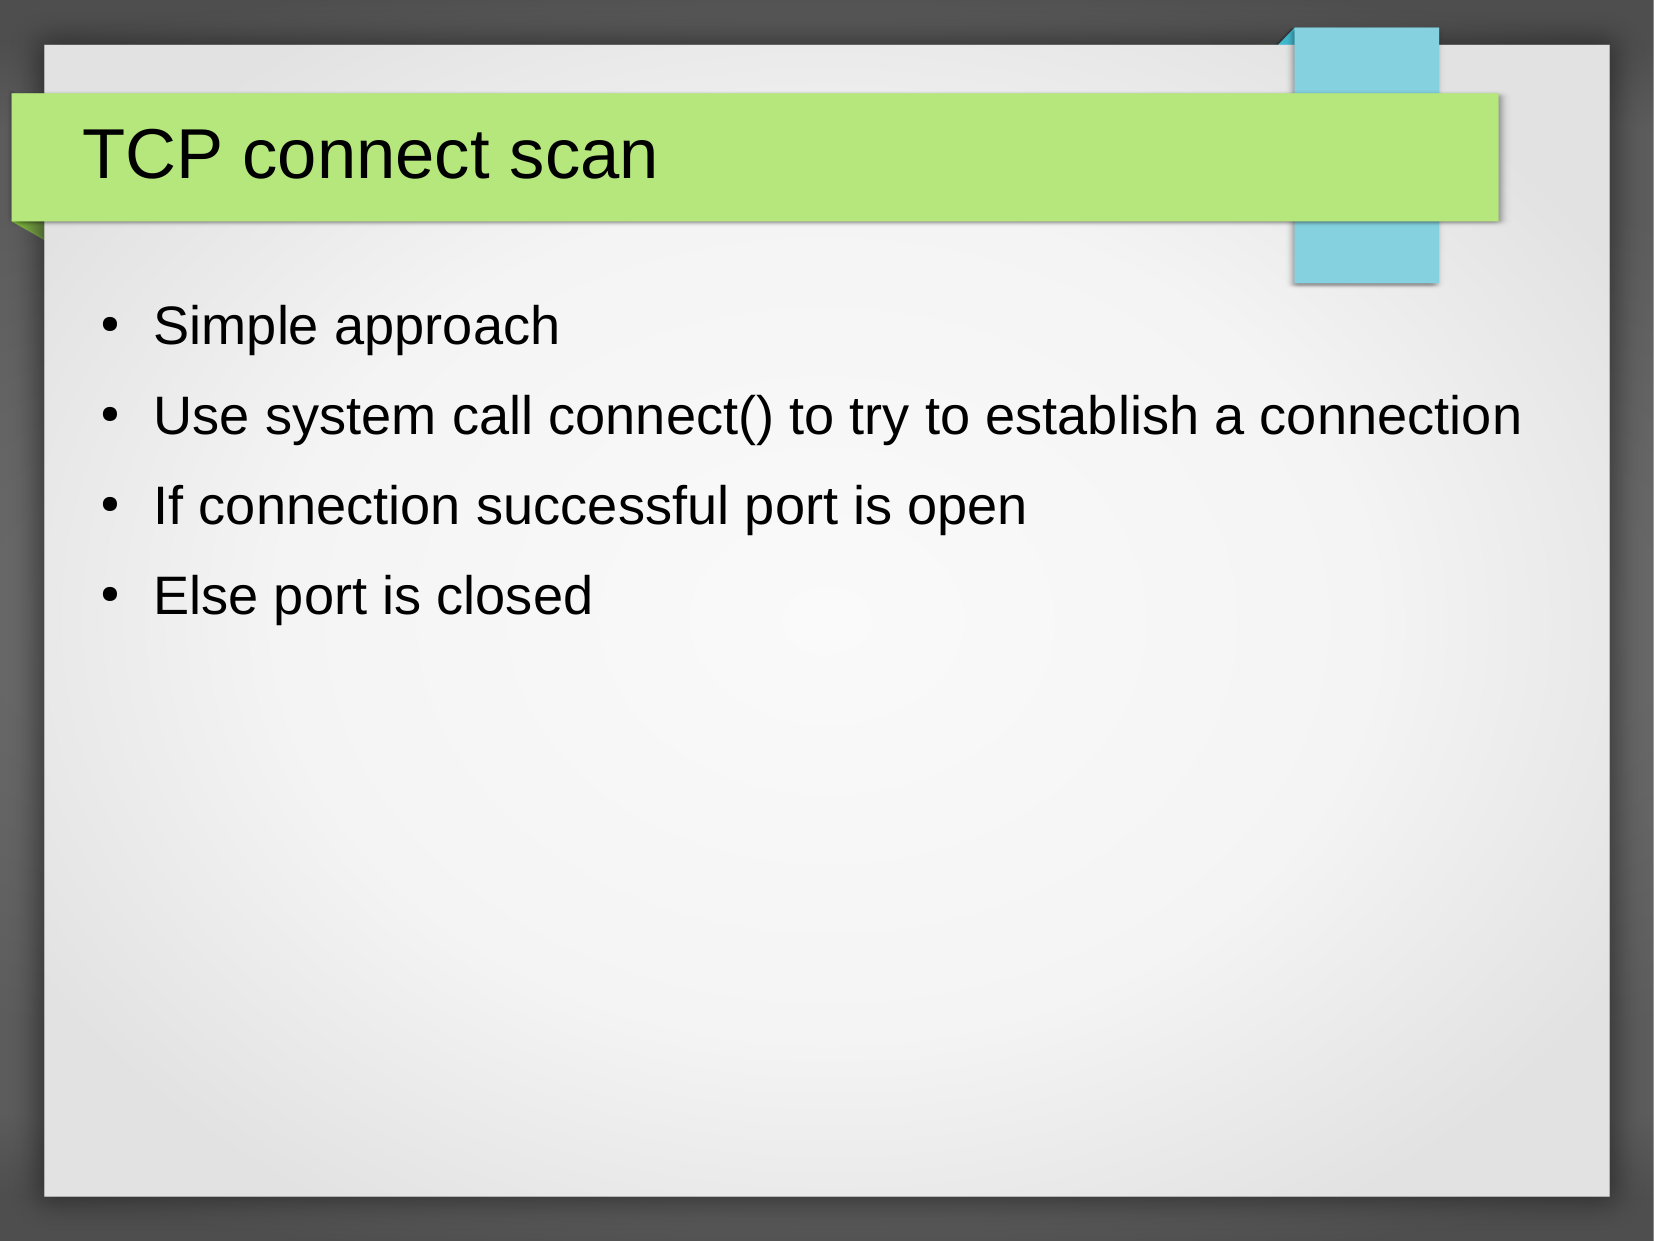

# TCP connect scan
Simple approach
Use system call connect() to try to establish a connection
If connection successful port is open
Else port is closed